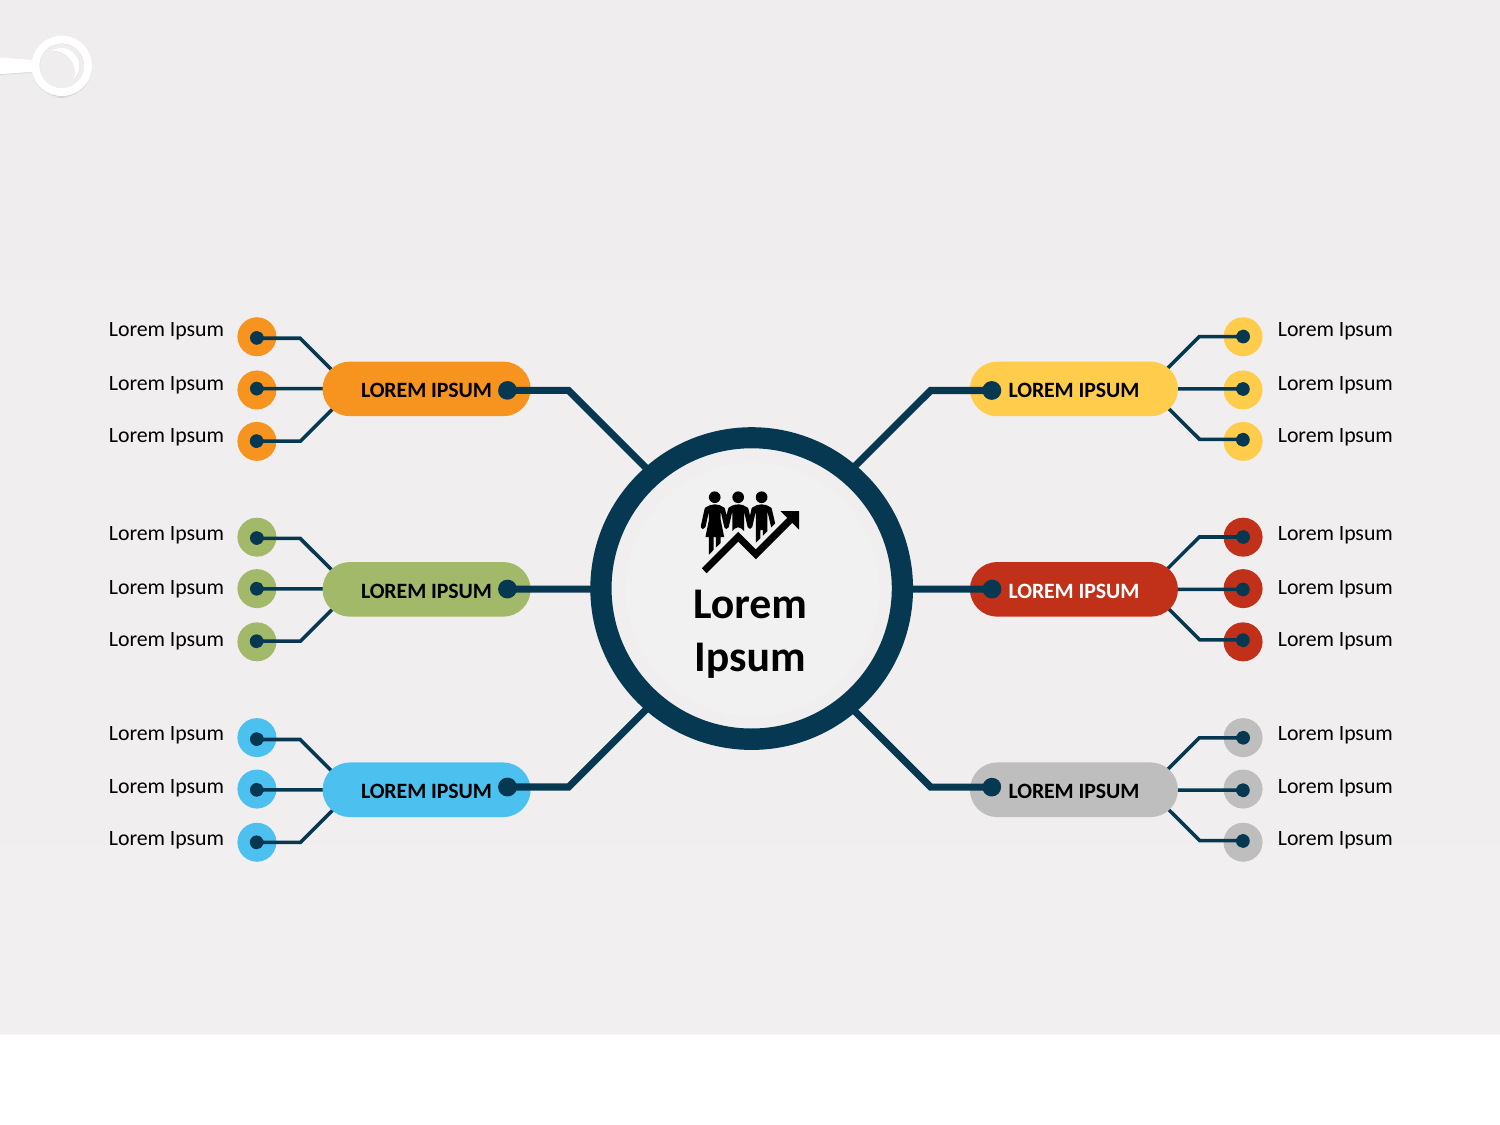

Lorem Ipsum
Lorem Ipsum
LOREM IPSUM
LOREM IPSUM
LOREM IPSUM
LOREM IPSUM
Lorem Ipsum
LOREM IPSUM
LOREM IPSUM
Lorem Ipsum
Lorem Ipsum
Lorem Ipsum
Lorem Ipsum
Lorem Ipsum
Lorem Ipsum
Lorem Ipsum
Lorem Ipsum
Lorem Ipsum
Lorem Ipsum
Lorem Ipsum
Lorem Ipsum
Lorem Ipsum
Lorem Ipsum
Lorem Ipsum
Lorem Ipsum